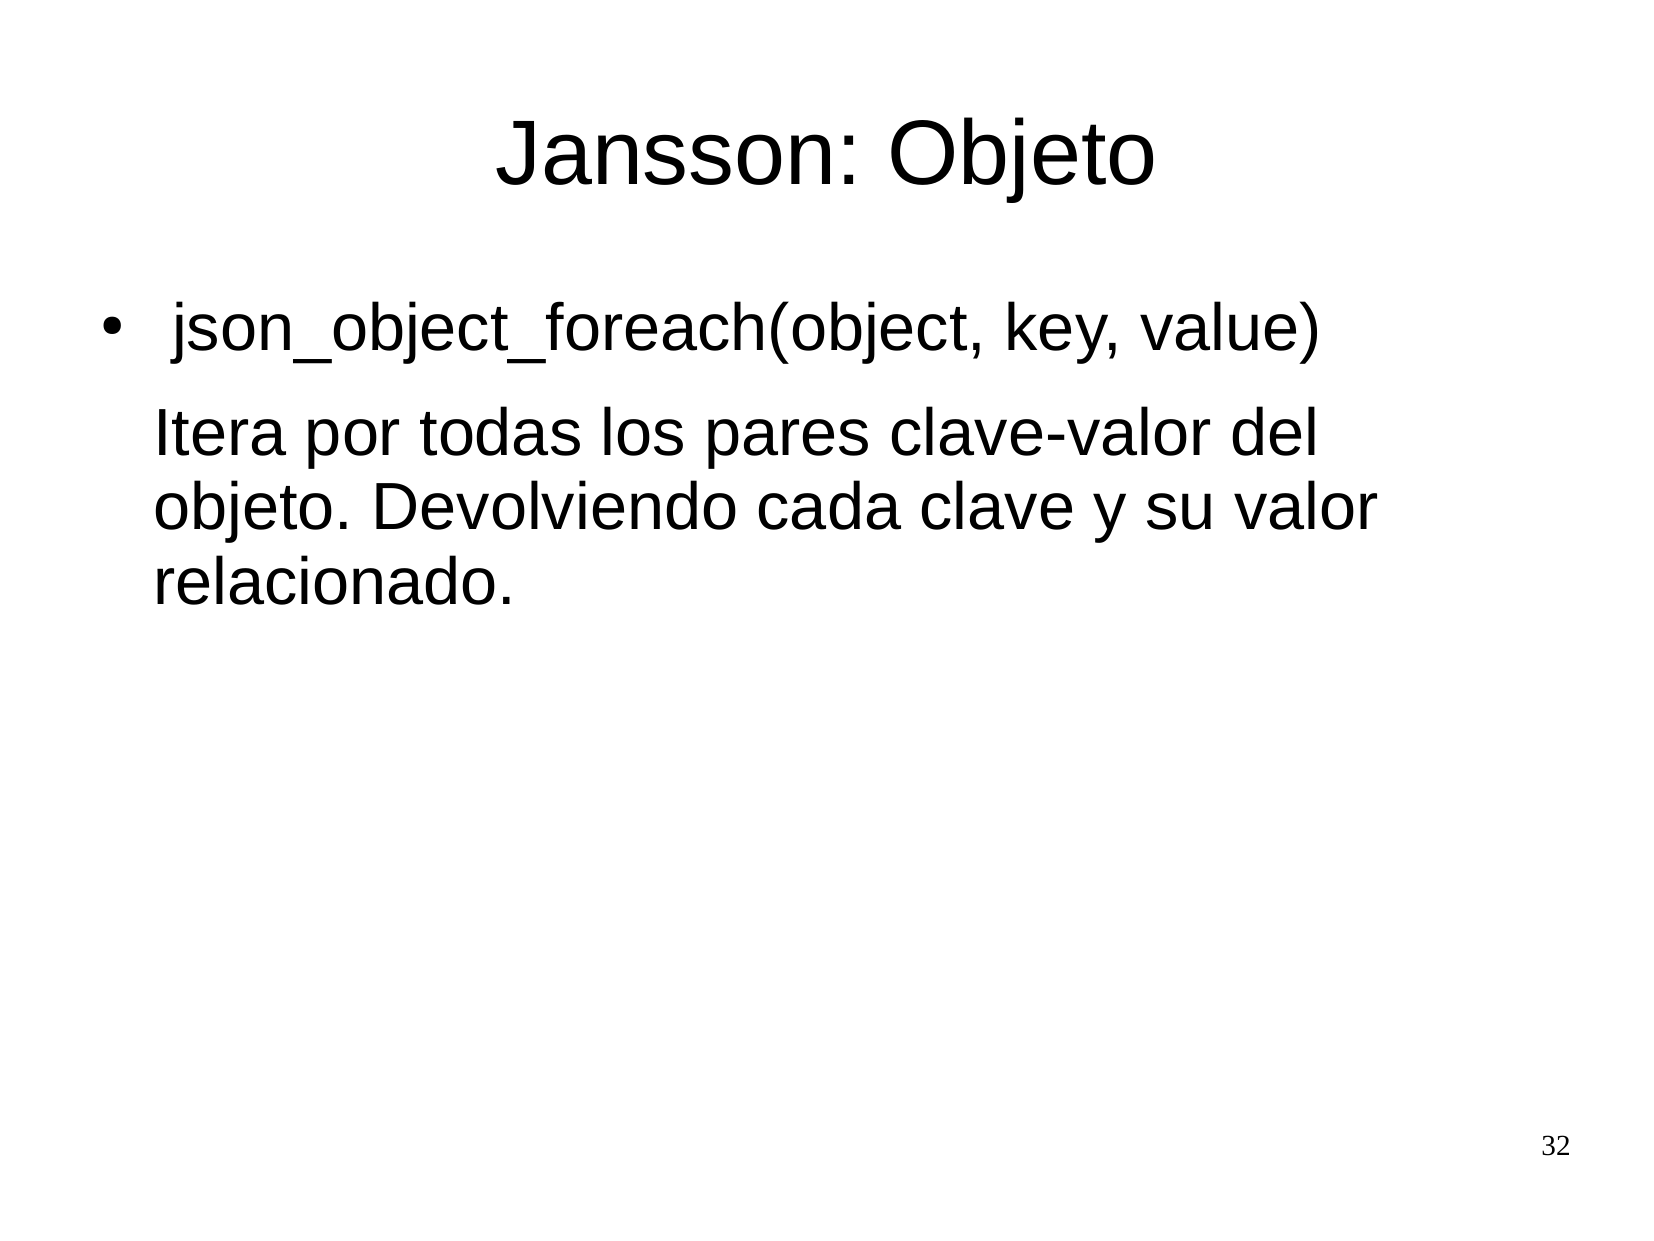

# Jansson: Objeto
 json_object_foreach(object, key, value)
Itera por todas los pares clave-valor del objeto. Devolviendo cada clave y su valor relacionado.
32